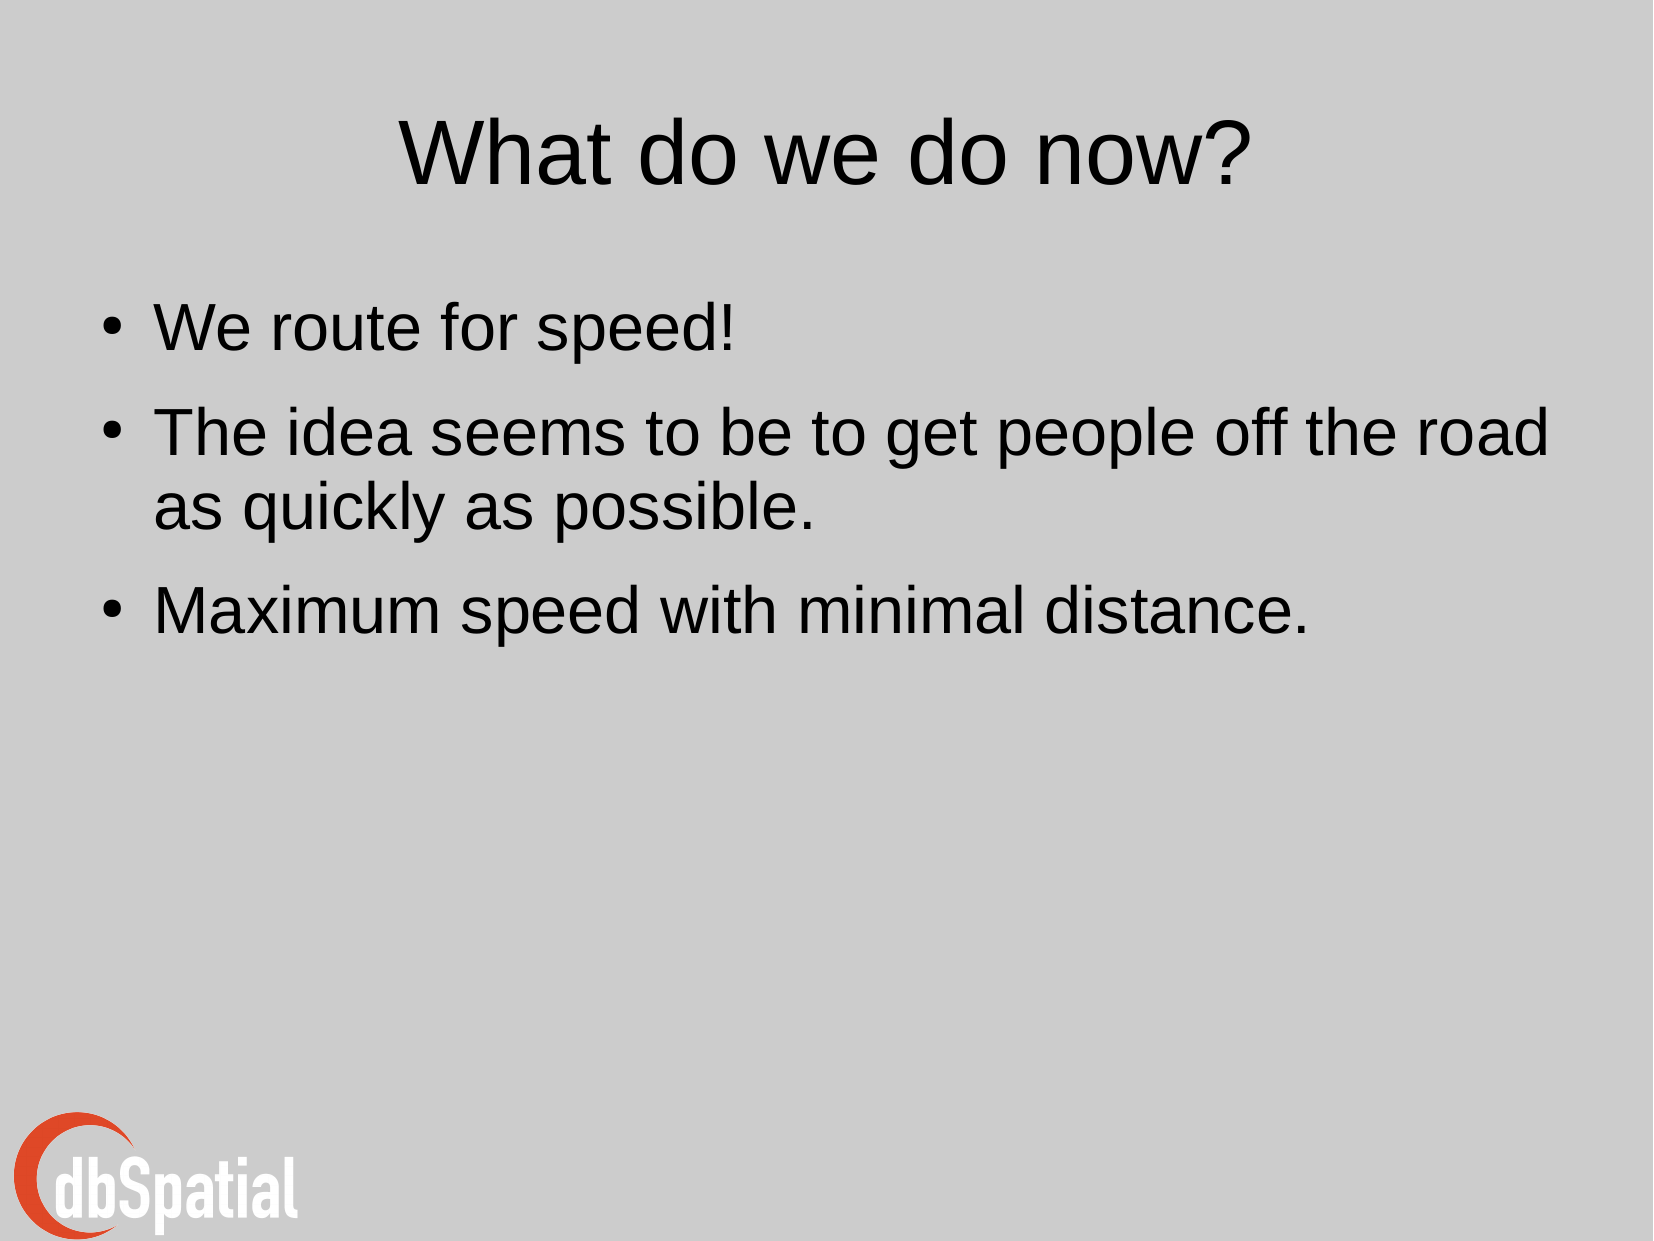

# What do we do now?
We route for speed!
The idea seems to be to get people off the road as quickly as possible.
Maximum speed with minimal distance.